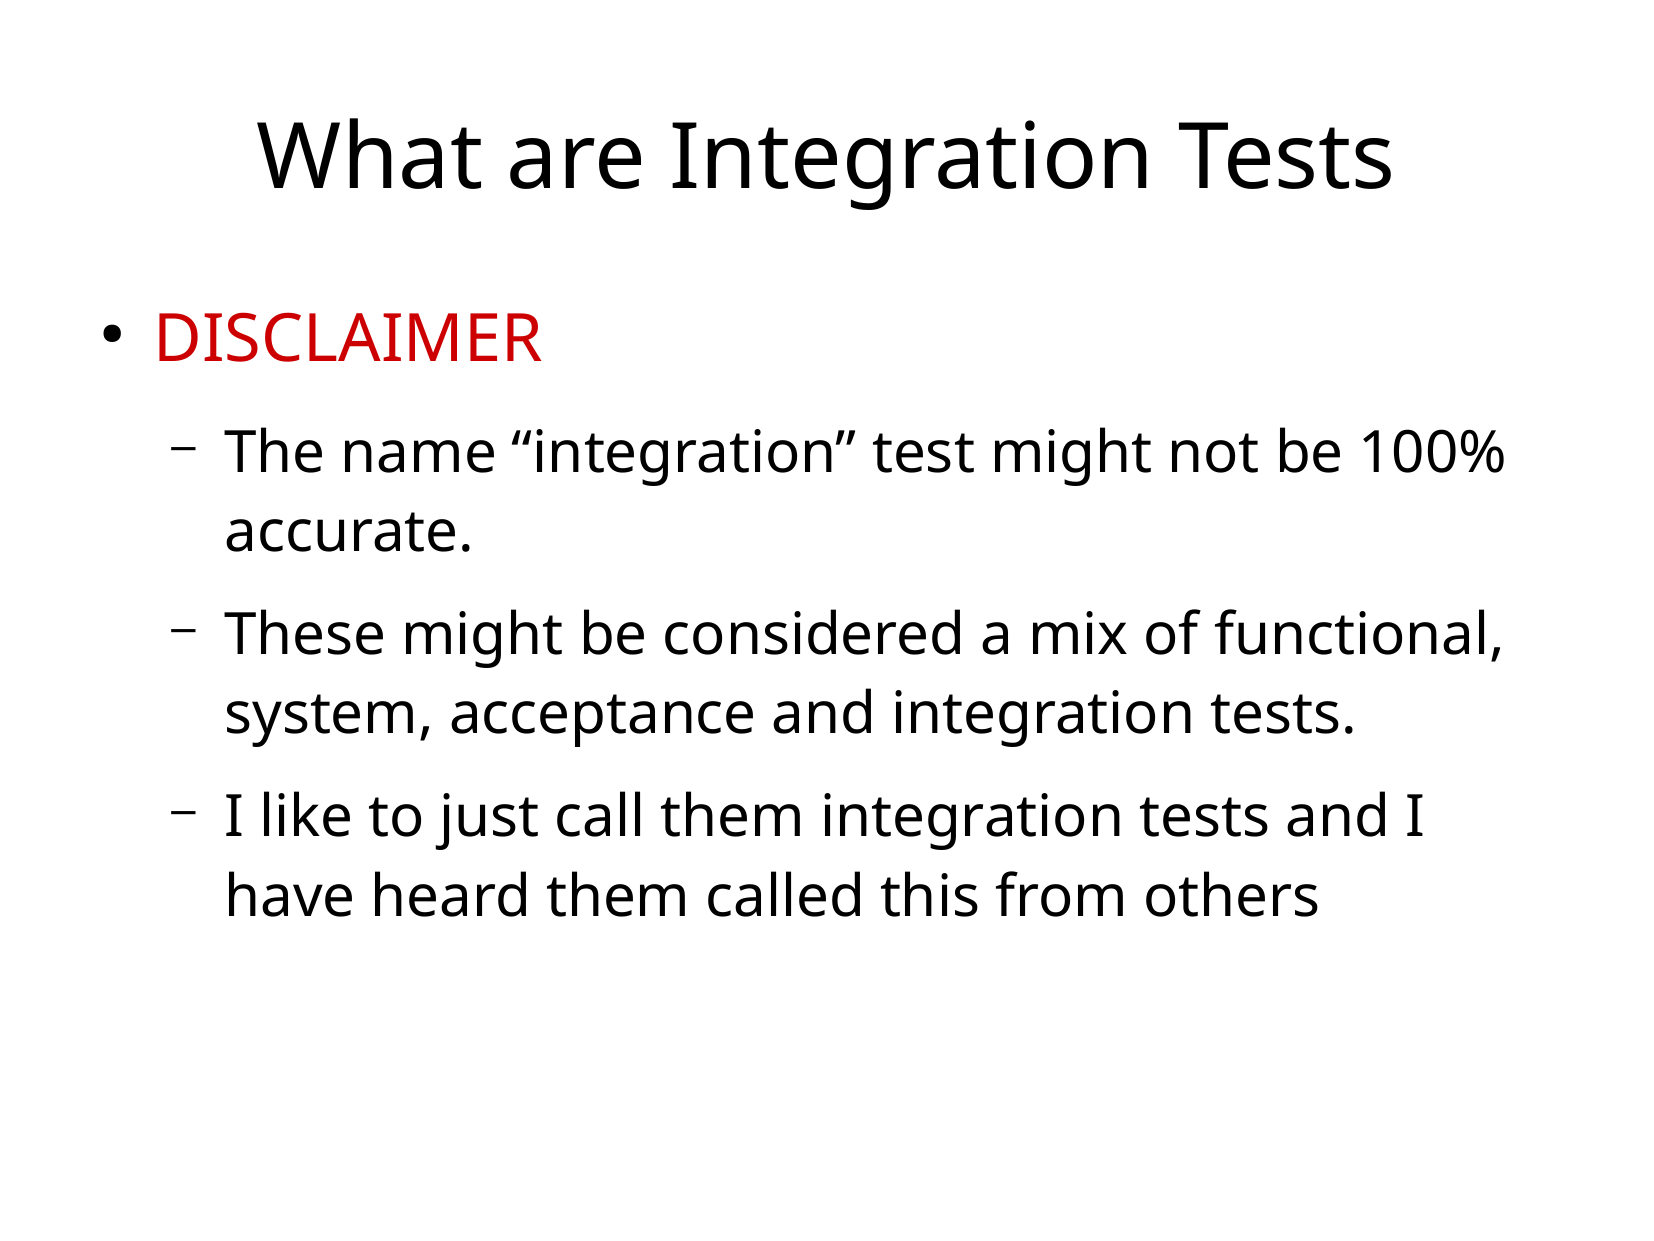

# What are Integration Tests
DISCLAIMER
The name “integration” test might not be 100% accurate.
These might be considered a mix of functional, system, acceptance and integration tests.
I like to just call them integration tests and I have heard them called this from others